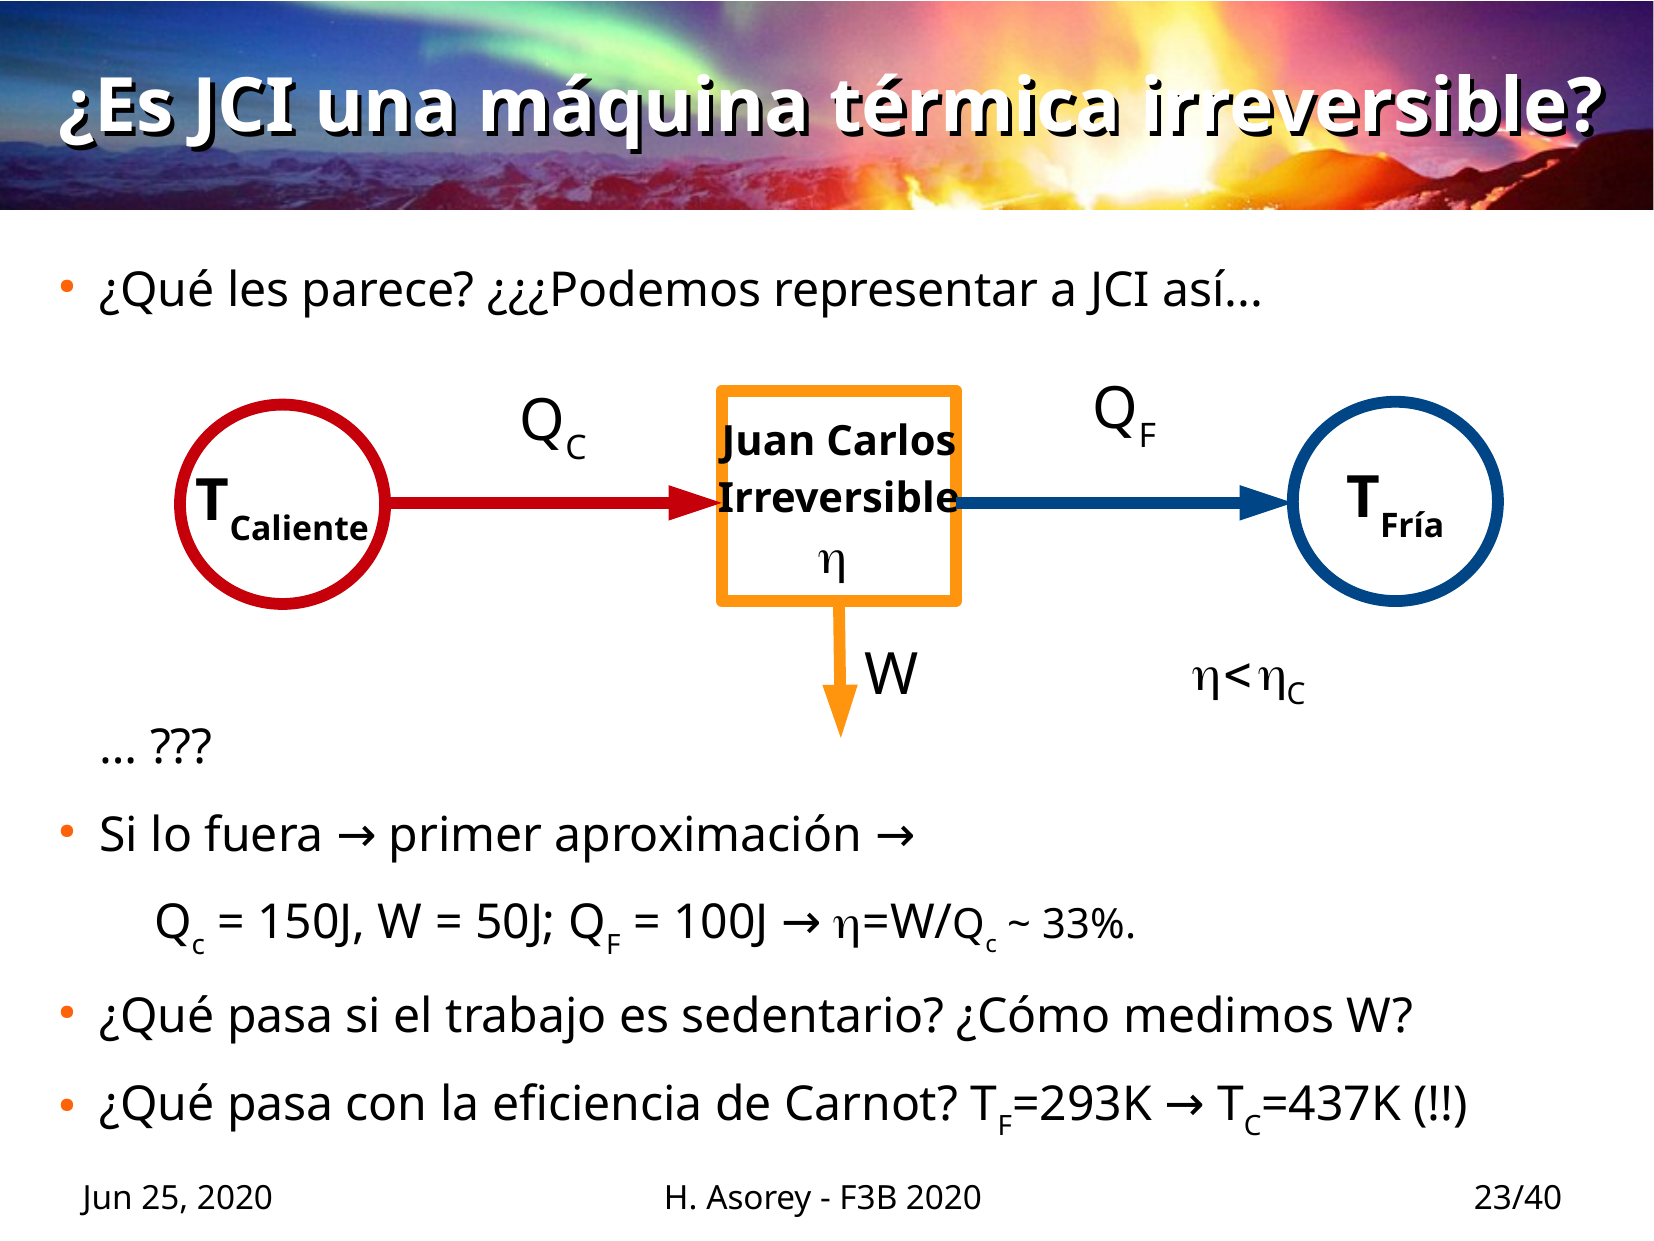

# ¿Es JCI una máquina térmica irreversible?
¿Qué les parece? ¿¿¿Podemos representar a JCI así...
… ???
Si lo fuera → primer aproximación →
Qc = 150J, W = 50J; QF = 100J → h=W/Qc ~ 33%.
¿Qué pasa si el trabajo es sedentario? ¿Cómo medimos W?
¿Qué pasa con la eficiencia de Carnot? TF=293K → TC=437K (!!)
Juan Carlos
Irreversible
TFría
TCaliente
QC
QF
W
Jun 25, 2020
H. Asorey - F3B 2020
23